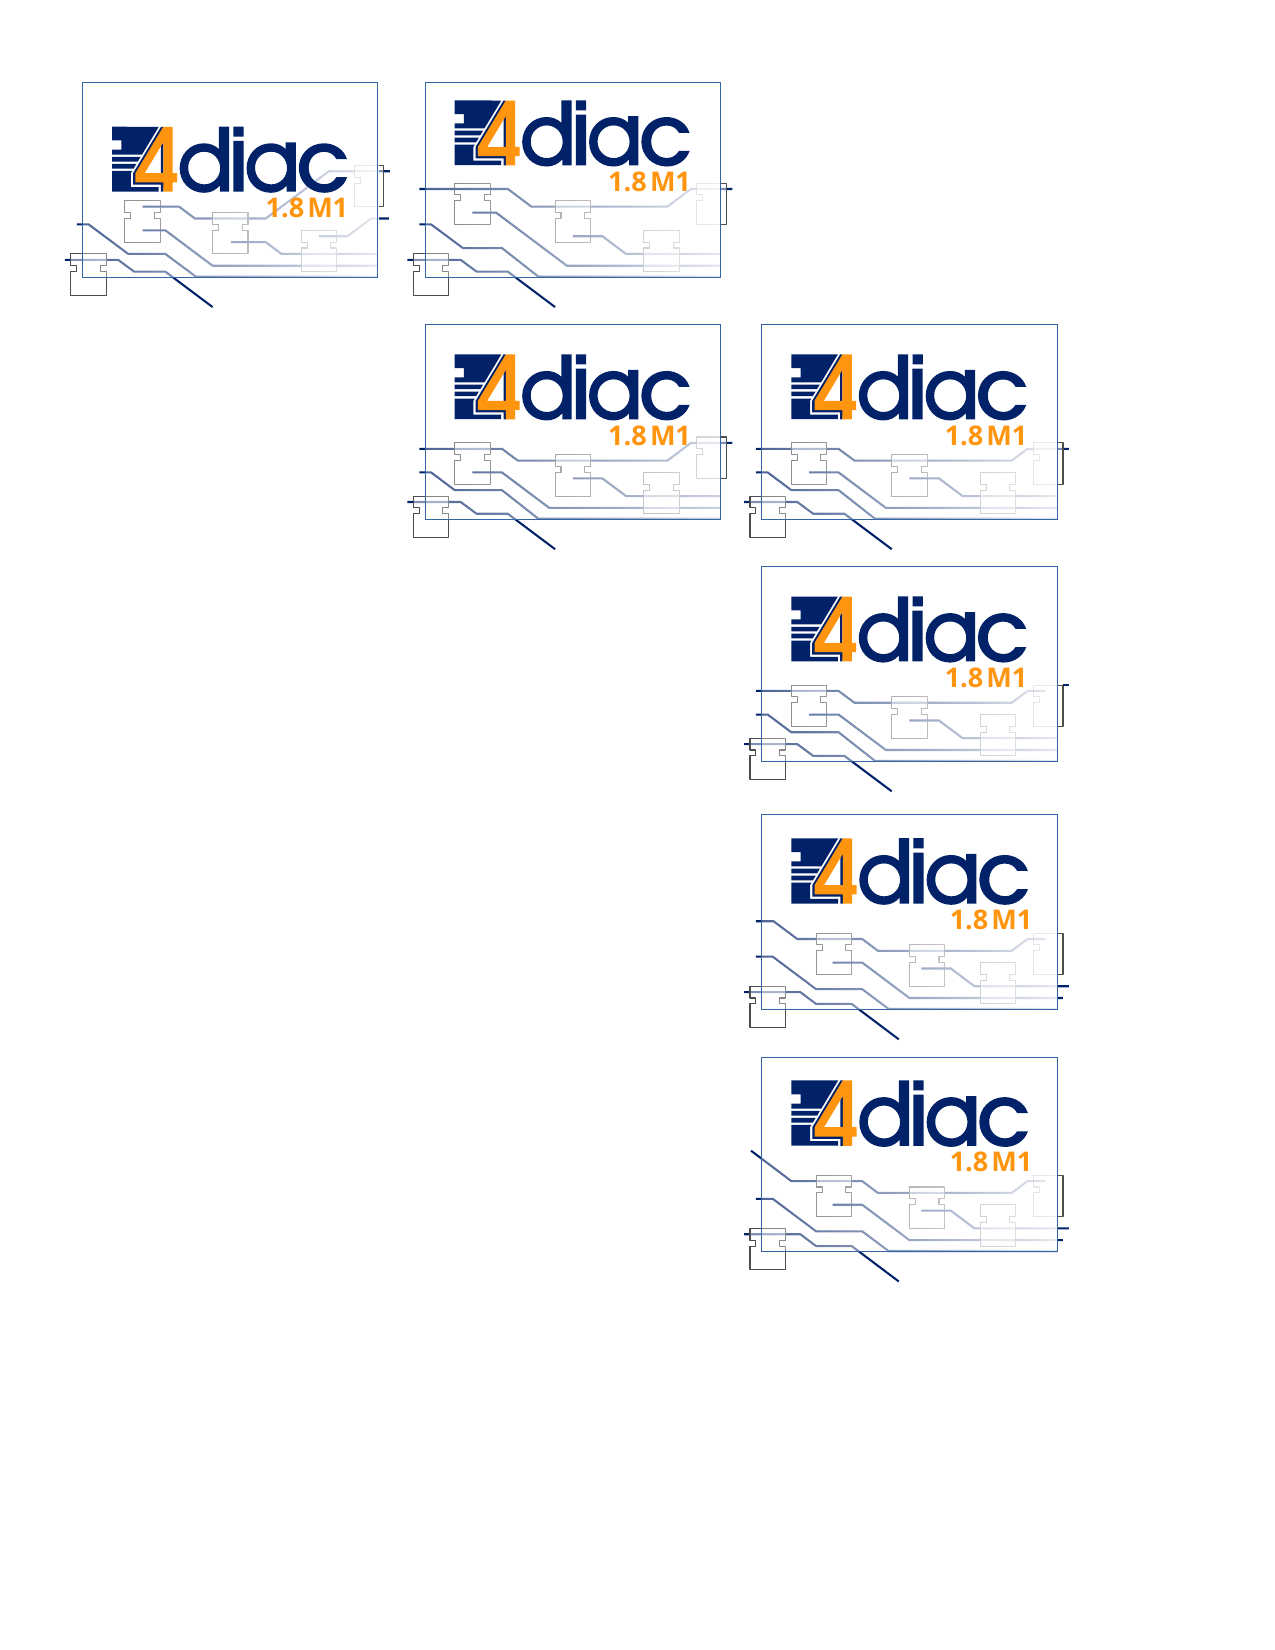

1.8 M1
1.8 M1
1.8 M1
1.8 M1
1.8 M1
1.8 M1
1.8 M1